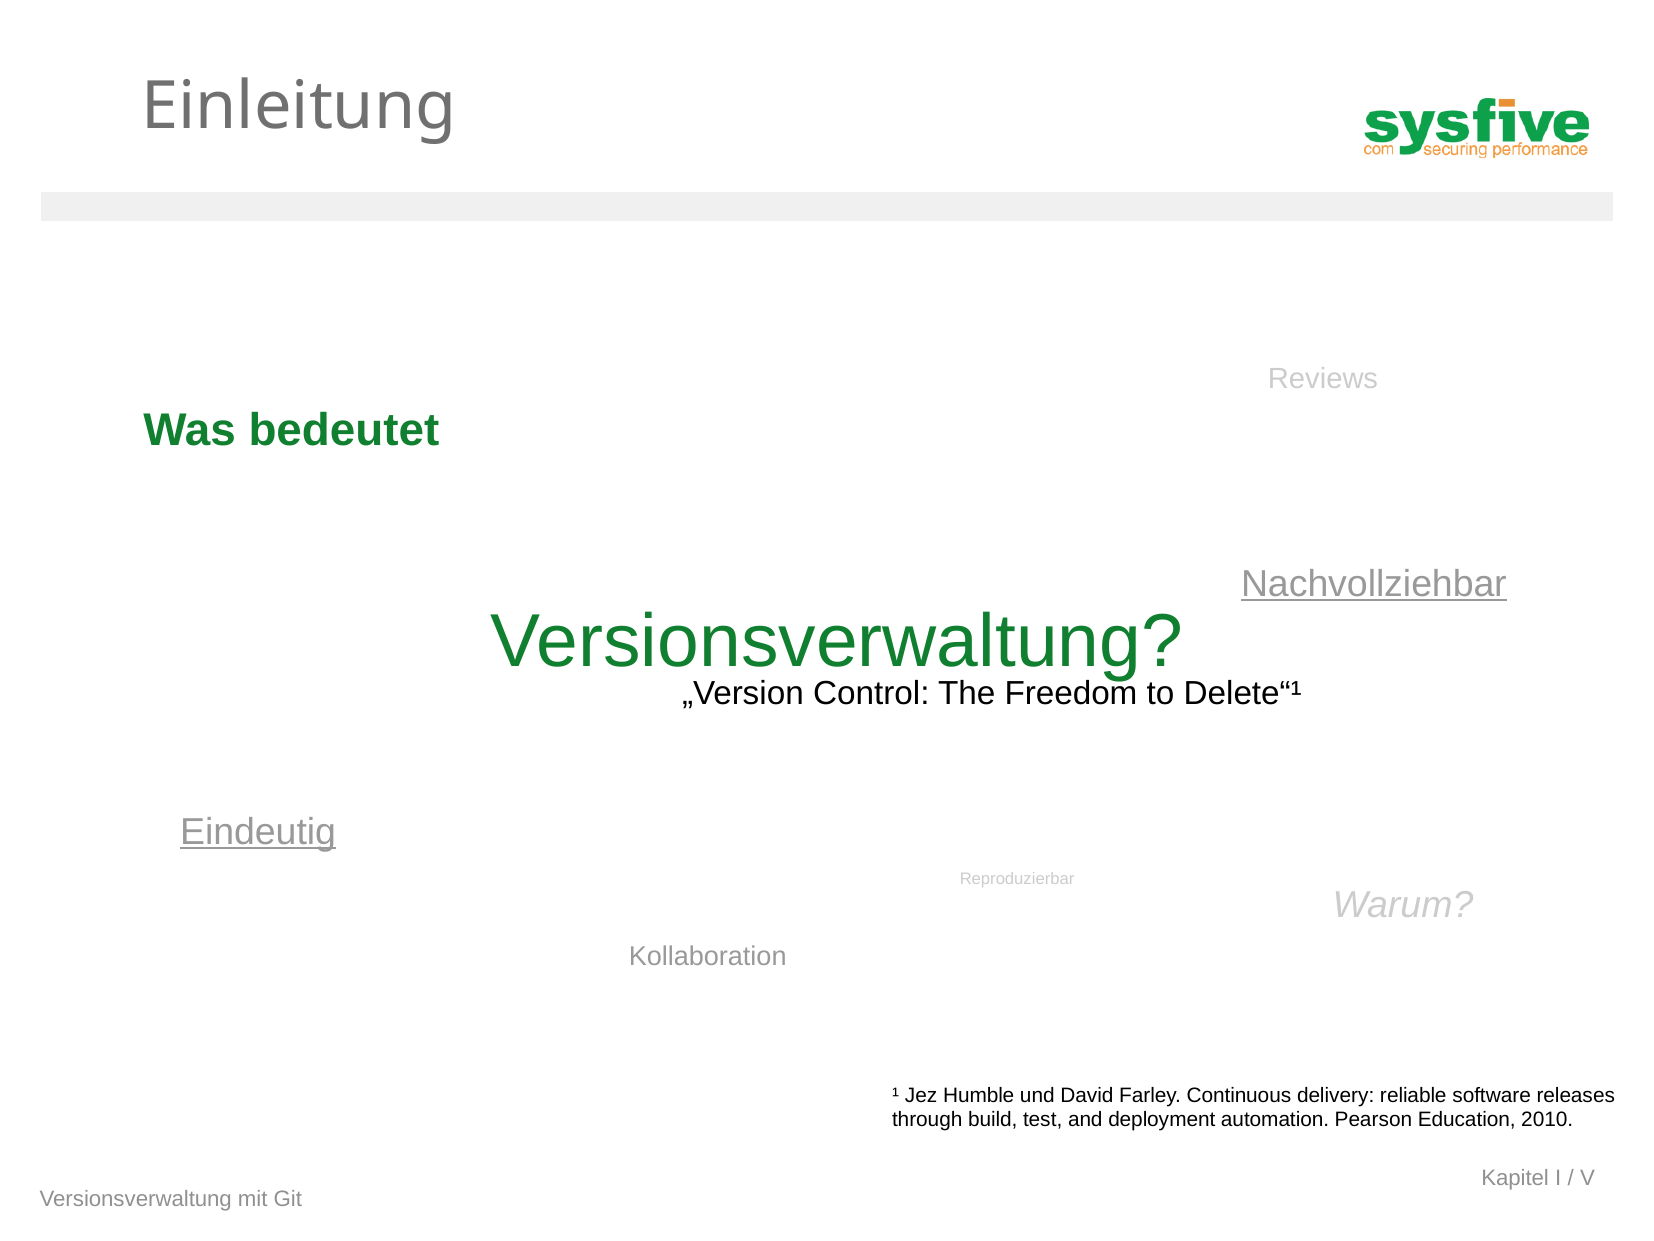

# Einleitung
 Versionsverwaltung?
Reviews
Was bedeutet
Nachvollziehbar
„Version Control: The Freedom to Delete“¹
Eindeutig
Reproduzierbar
Warum?
Kollaboration
¹ Jez Humble und David Farley. Continuous delivery: reliable software releases
through build, test, and deployment automation. Pearson Education, 2010.
Kapitel I / V
Versionsverwaltung mit Git